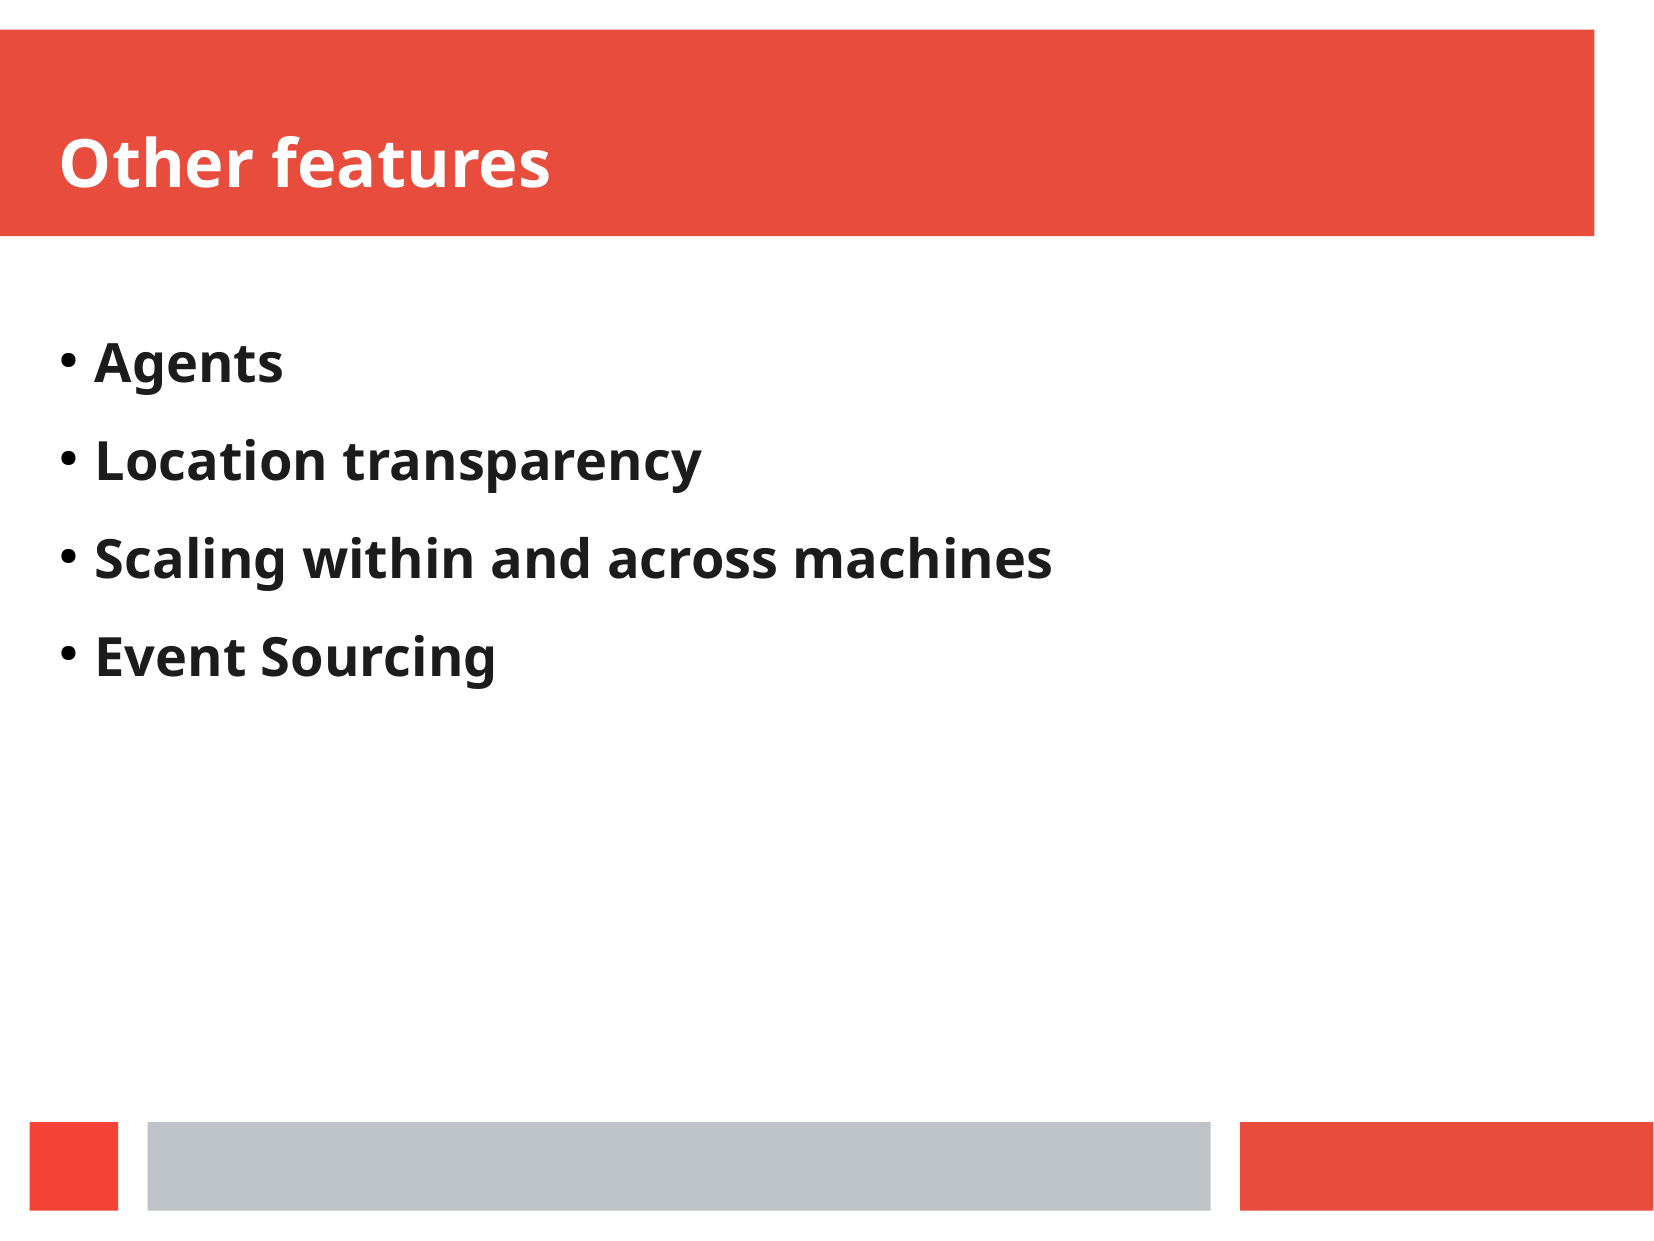

# Other features
Agents
Location transparency
Scaling within and across machines
Event Sourcing